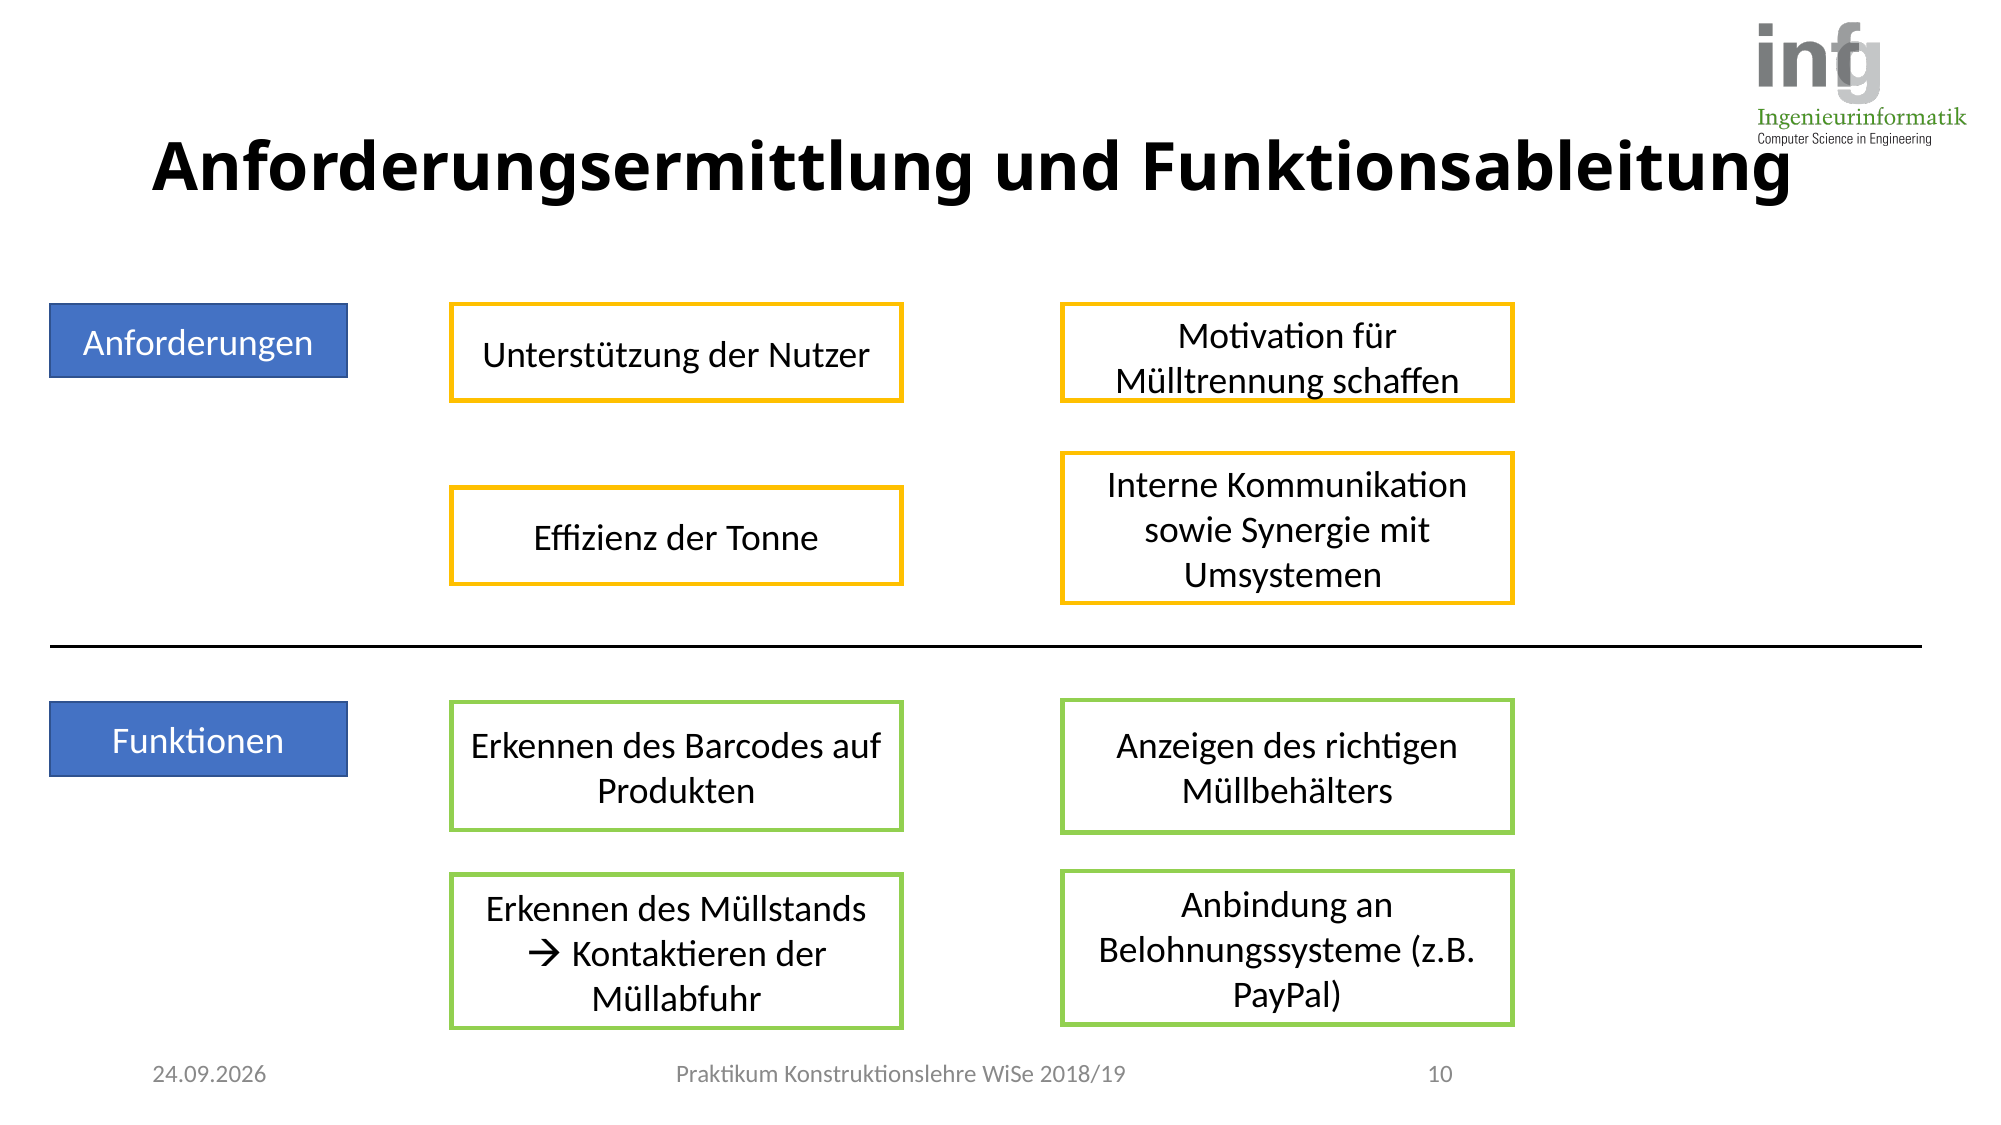

# Anforderungsermittlung und Funktionsableitung
Anforderungen
Unterstützung der Nutzer
Motivation für Mülltrennung schaffen
Interne Kommunikation sowie Synergie mit Umsystemen
Effizienz der Tonne
Anzeigen des richtigen Müllbehälters
Funktionen
Erkennen des Barcodes auf Produkten
Anbindung an Belohnungssysteme (z.B. PayPal)
Erkennen des Müllstands
 Kontaktieren der Müllabfuhr
Praktikum Konstruktionslehre WiSe 2018/19
10